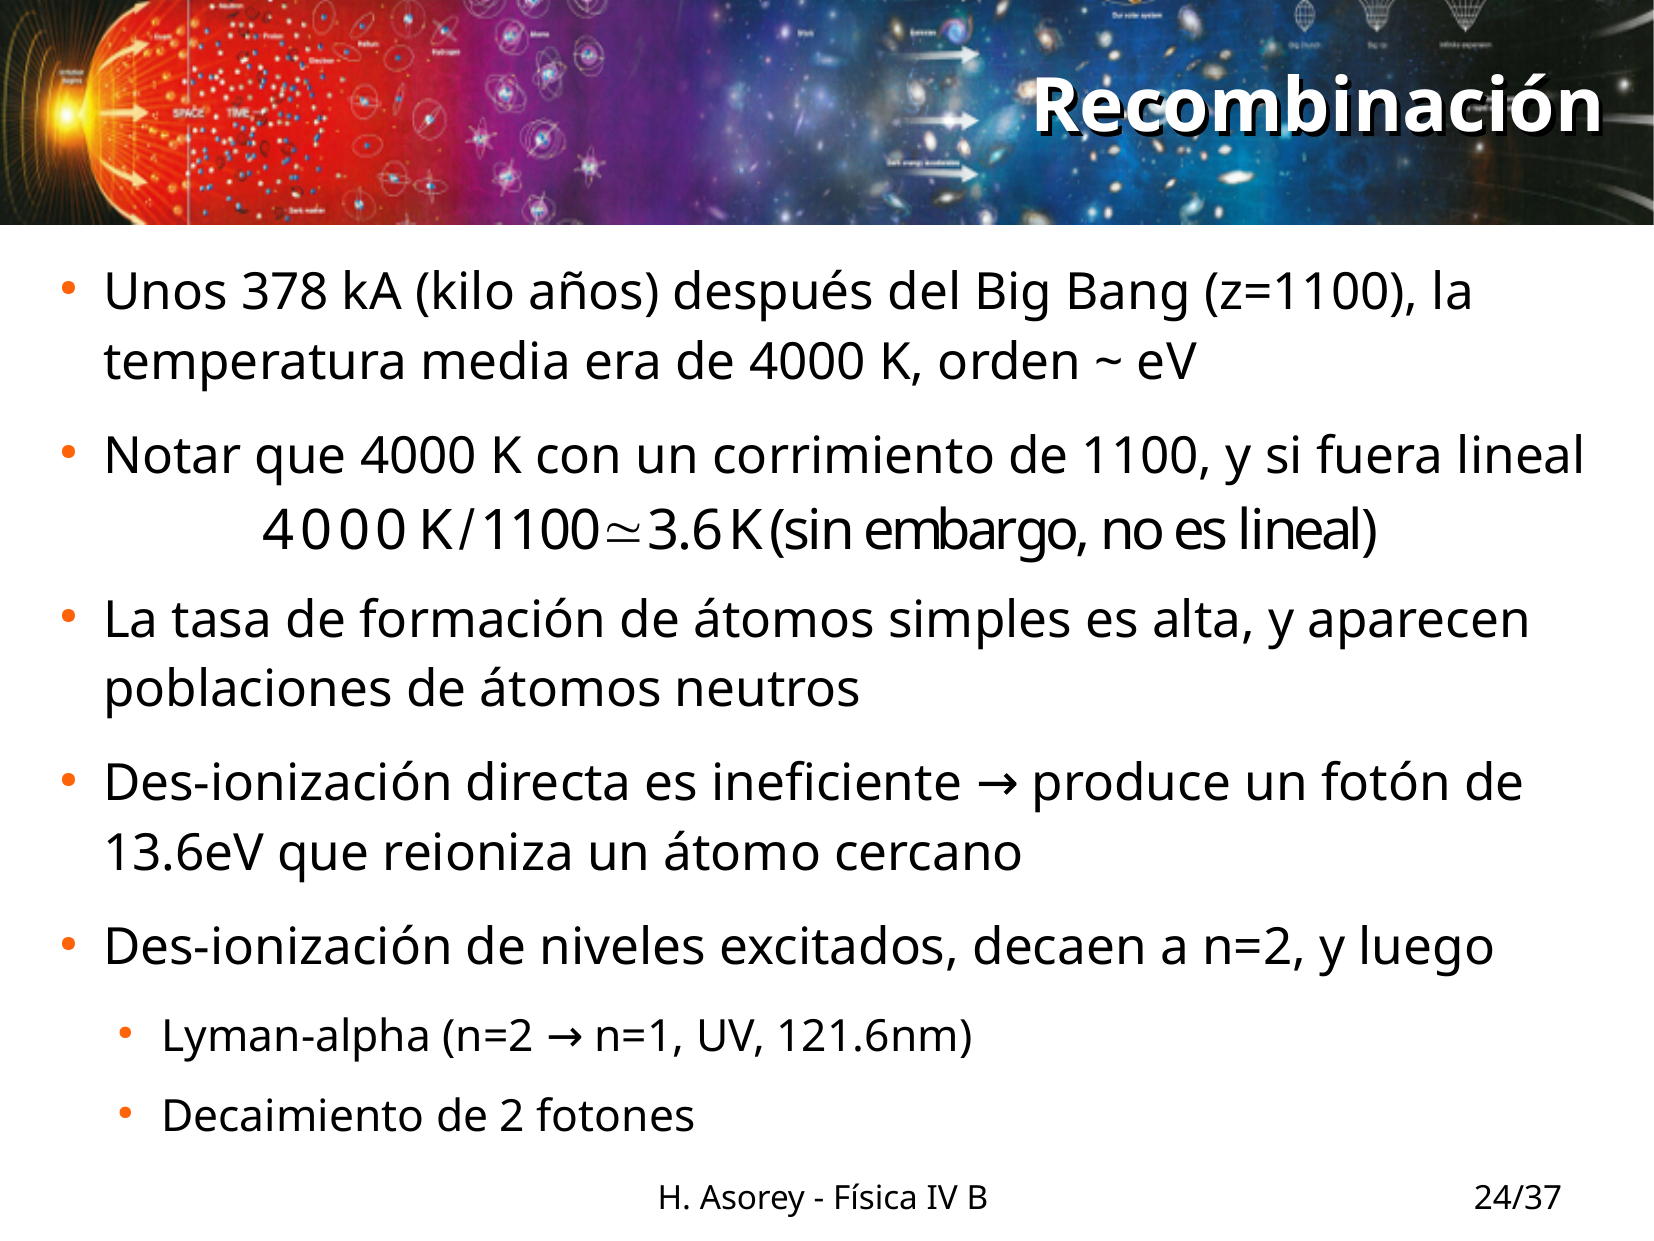

# Recombinación
Unos 378 kA (kilo años) después del Big Bang (z=1100), la temperatura media era de 4000 K, orden ~ eV
Notar que 4000 K con un corrimiento de 1100, y si fuera lineal
La tasa de formación de átomos simples es alta, y aparecen poblaciones de átomos neutros
Des-ionización directa es ineficiente → produce un fotón de 13.6eV que reioniza un átomo cercano
Des-ionización de niveles excitados, decaen a n=2, y luego
Lyman-alpha (n=2 → n=1, UV, 121.6nm)
Decaimiento de 2 fotones
H. Asorey - Física IV B
24